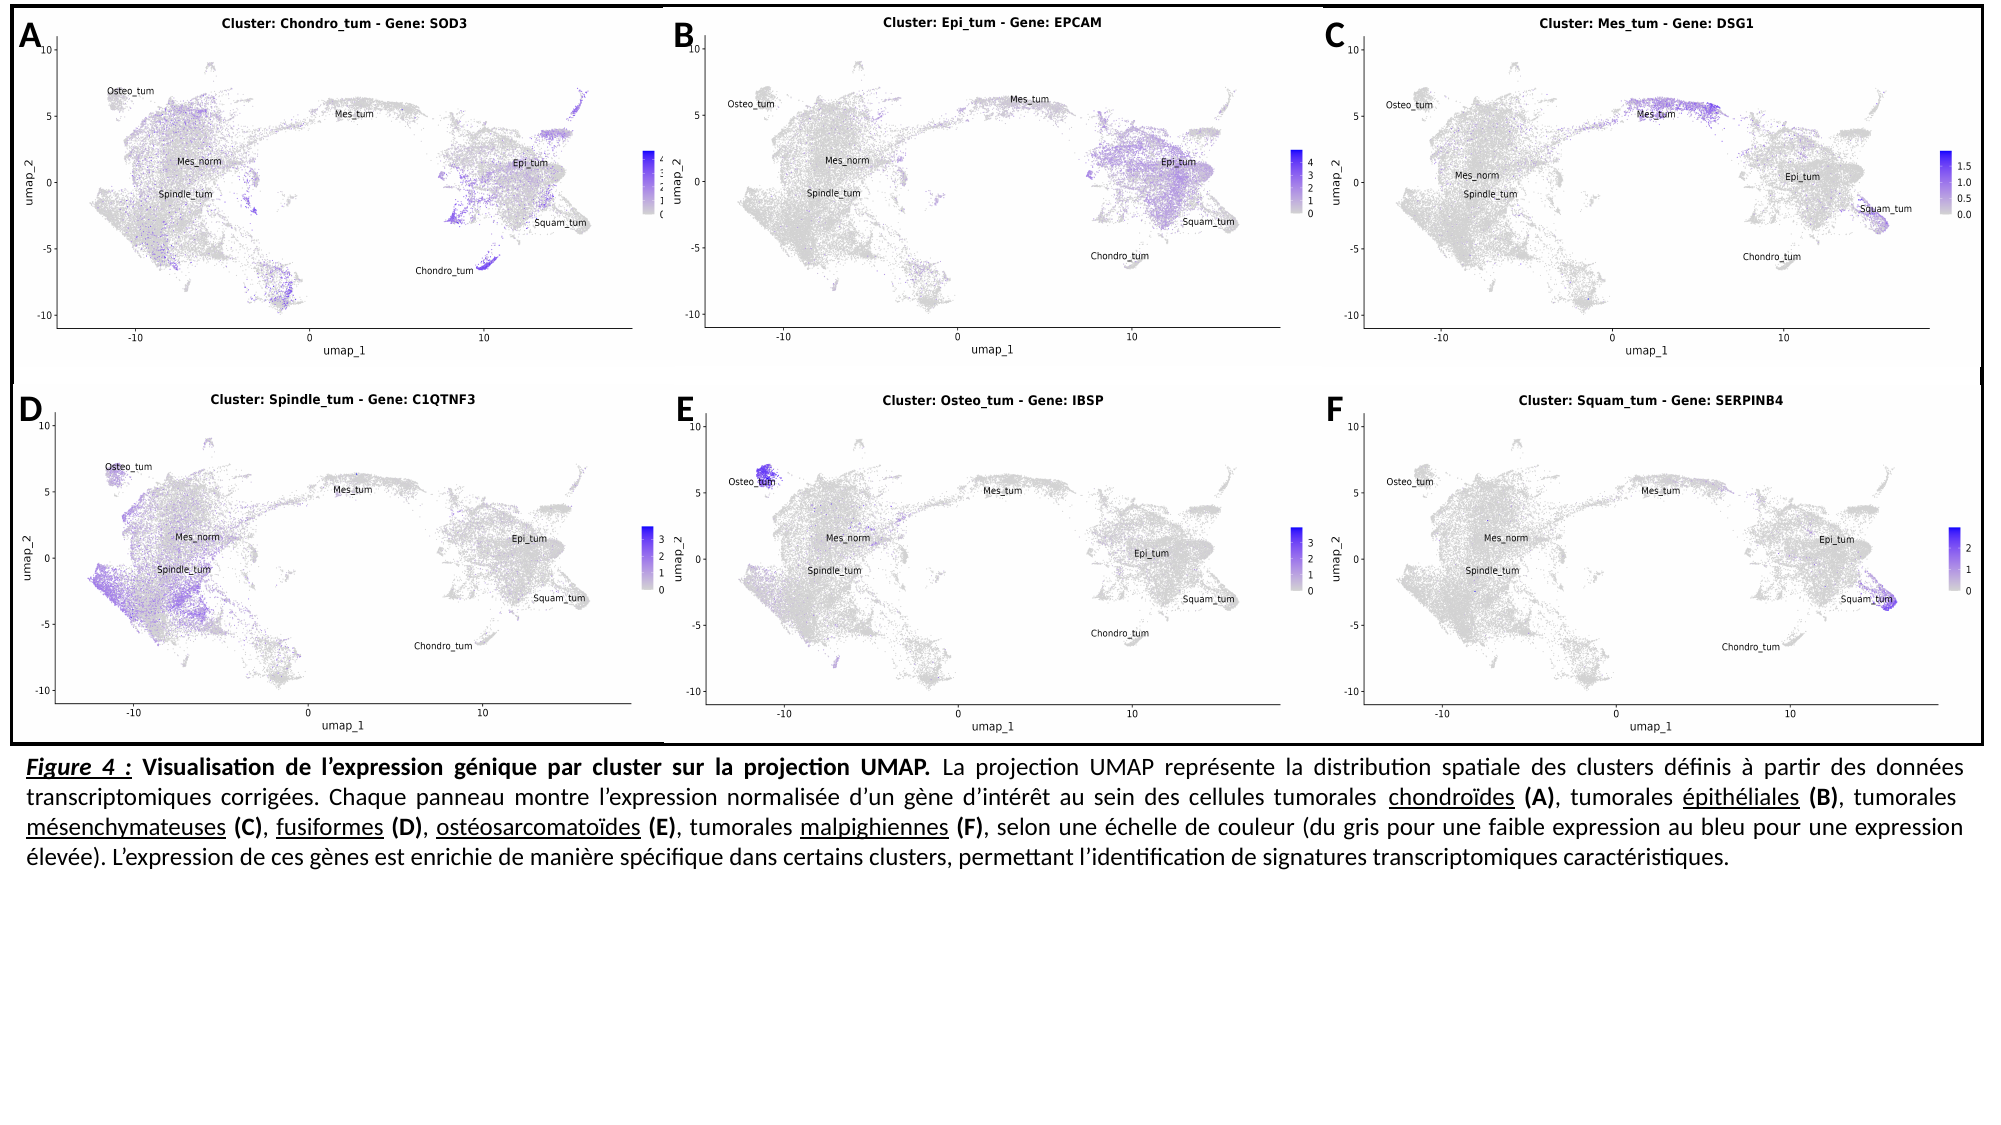

A
B
C
D
E
F
Figure 4 : Visualisation de l’expression génique par cluster sur la projection UMAP. La projection UMAP représente la distribution spatiale des clusters définis à partir des données transcriptomiques corrigées. Chaque panneau montre l’expression normalisée d’un gène d’intérêt au sein des cellules tumorales chondroïdes (A), tumorales épithéliales (B), tumorales mésenchymateuses (C), fusiformes (D), ostéosarcomatoïdes (E), tumorales malpighiennes (F), selon une échelle de couleur (du gris pour une faible expression au bleu pour une expression élevée). L’expression de ces gènes est enrichie de manière spécifique dans certains clusters, permettant l’identification de signatures transcriptomiques caractéristiques.